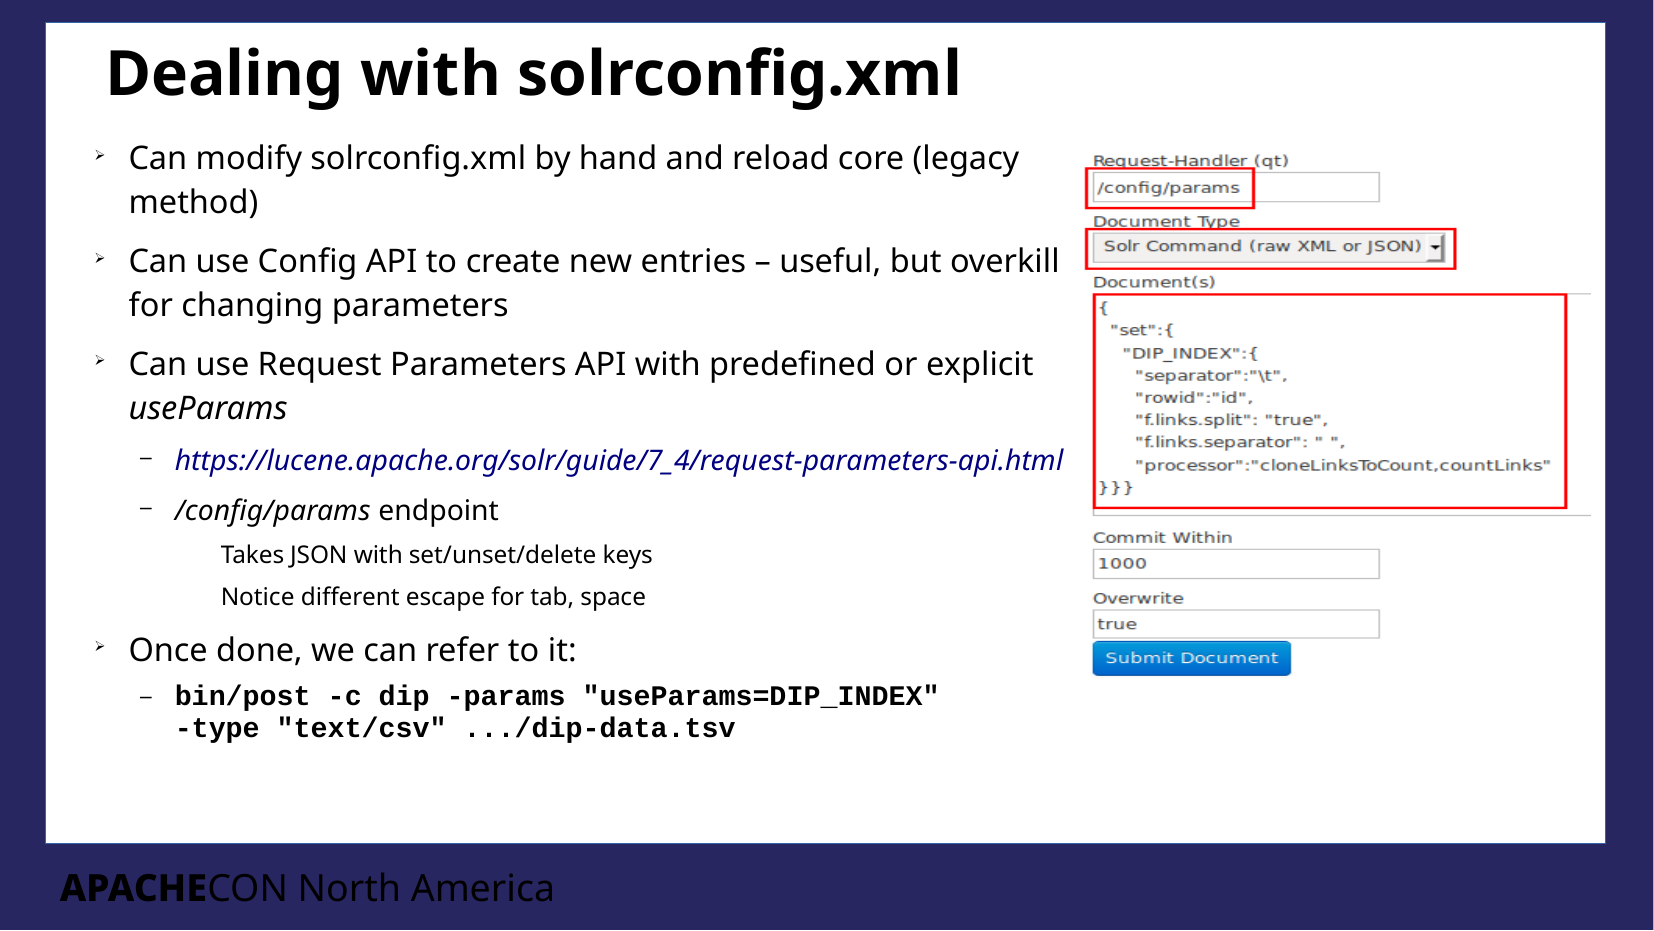

# Dealing with solrconfig.xml
Can modify solrconfig.xml by hand and reload core (legacy method)
Can use Config API to create new entries – useful, but overkill for changing parameters
Can use Request Parameters API with predefined or explicit useParams
https://lucene.apache.org/solr/guide/7_4/request-parameters-api.html
/config/params endpoint
Takes JSON with set/unset/delete keys
Notice different escape for tab, space
Once done, we can refer to it:
bin/post -c dip -params "useParams=DIP_INDEX"
-type "text/csv" .../dip-data.tsv